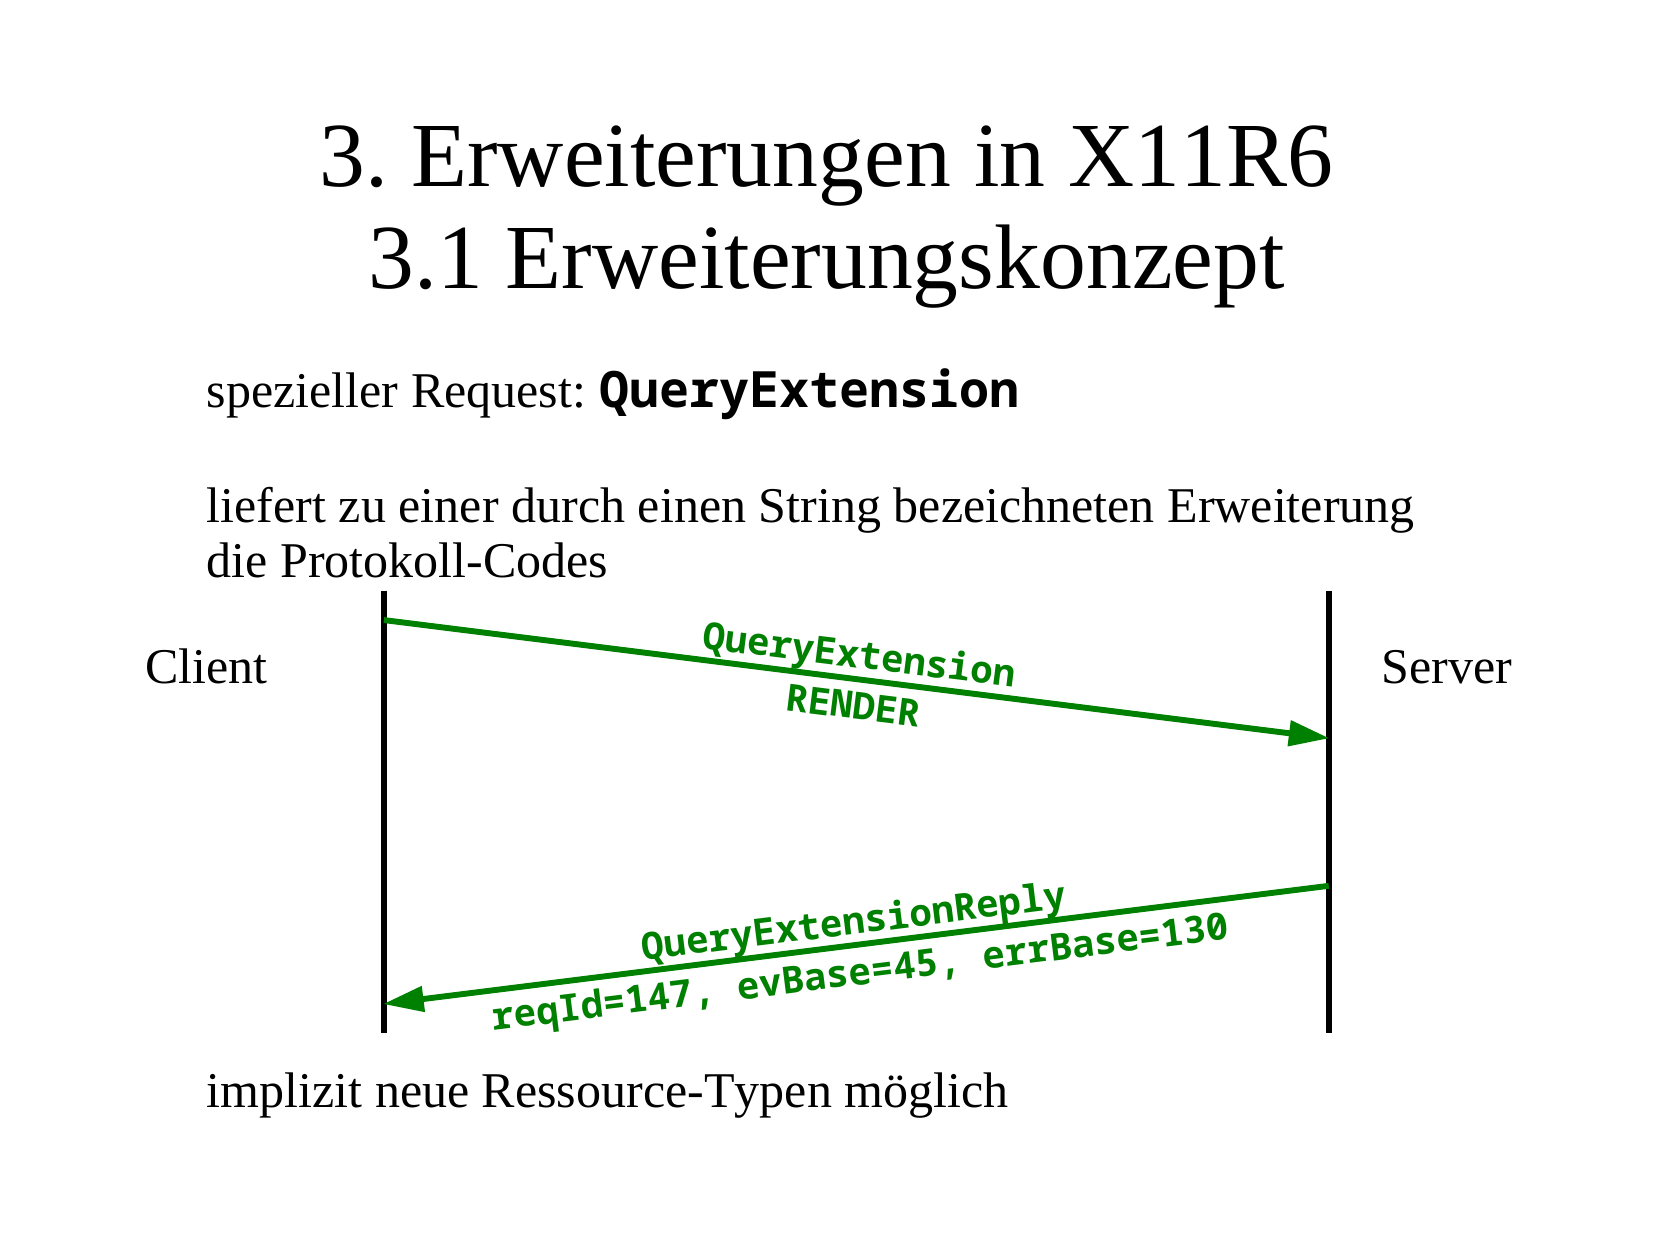

# 3. Erweiterungen in X11R6 3.1 Erweiterungskonzept
spezieller Request: QueryExtension
liefert zu einer durch einen String bezeichneten Erweiterung die Protokoll-Codes
QueryExtension
RENDER
Client
Server
QueryExtensionReply
reqId=147, evBase=45, errBase=130
implizit neue Ressource-Typen möglich